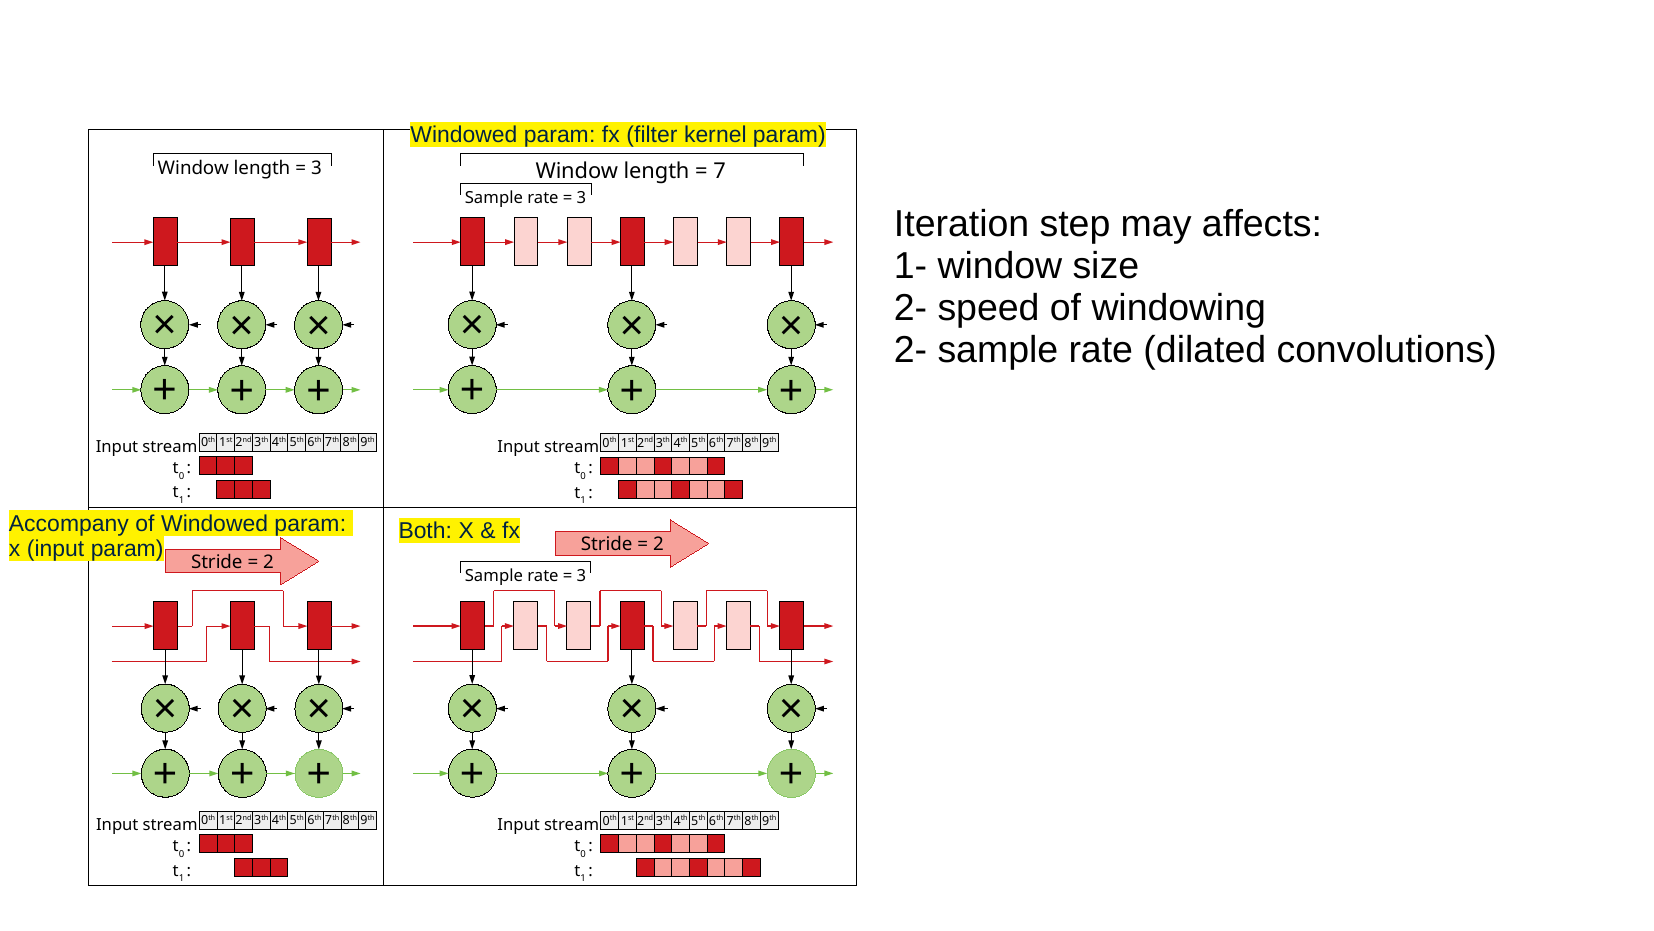

Windowed param: fx (filter kernel param)
Window length = 7
Window length = 3
Sample rate = 3
Iteration step may affects:
1- window size
2- speed of windowing
2- sample rate (dilated convolutions)
×
×
×
×
×
×
+
+
+
+
+
+
Input stream
Input stream
0th
1st
2nd
3th
4th
5th
6th
7th
8th
9th
0th
1st
2nd
3th
4th
5th
6th
7th
8th
9th
t0 :
t0 :
t1 :
t1 :
Accompany of Windowed param:
x (input param)
Both: X & fx
Stride = 2
Stride = 2
Sample rate = 3
×
×
×
×
×
×
+
+
+
+
+
+
Input stream
Input stream
0th
1st
2nd
3th
4th
5th
6th
7th
8th
9th
0th
1st
2nd
3th
4th
5th
6th
7th
8th
9th
t0 :
t0 :
t1 :
t1 :